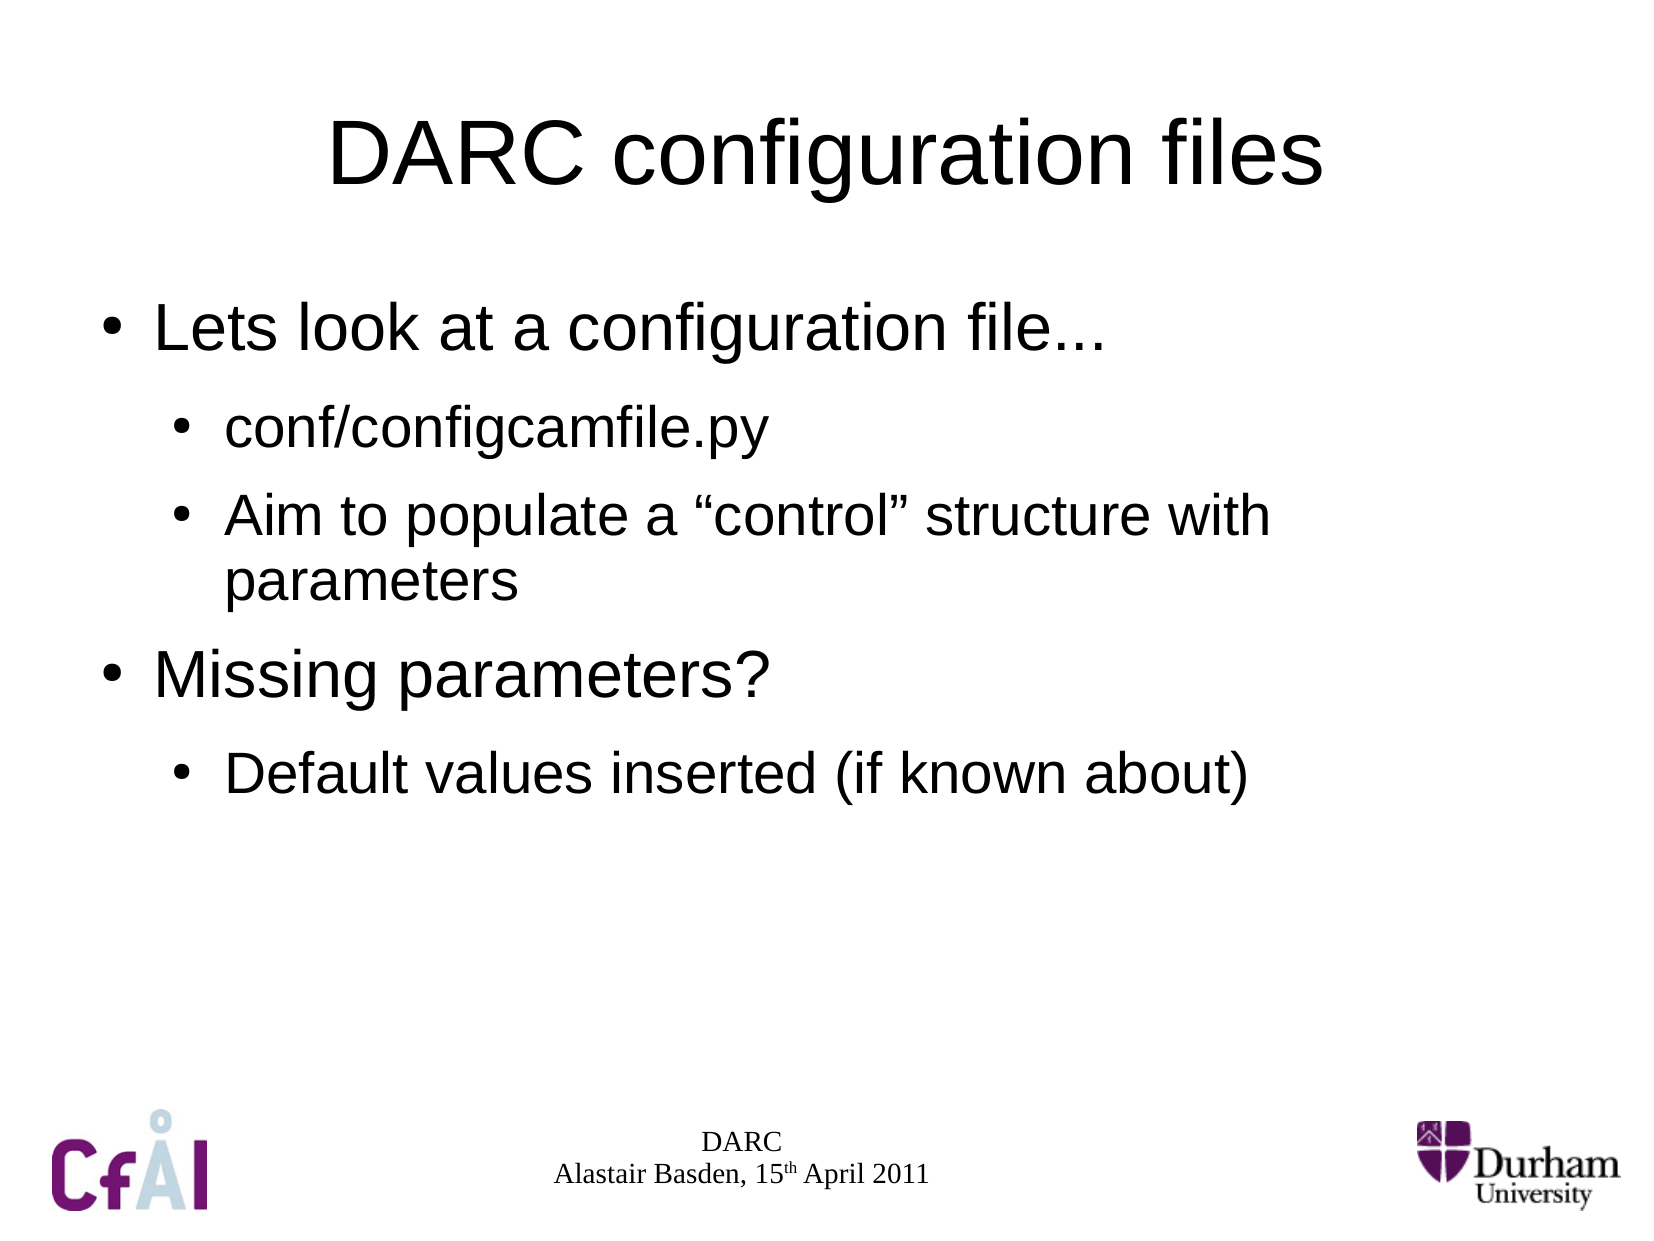

# DARC configuration files
Lets look at a configuration file...
conf/configcamfile.py
Aim to populate a “control” structure with parameters
Missing parameters?
Default values inserted (if known about)